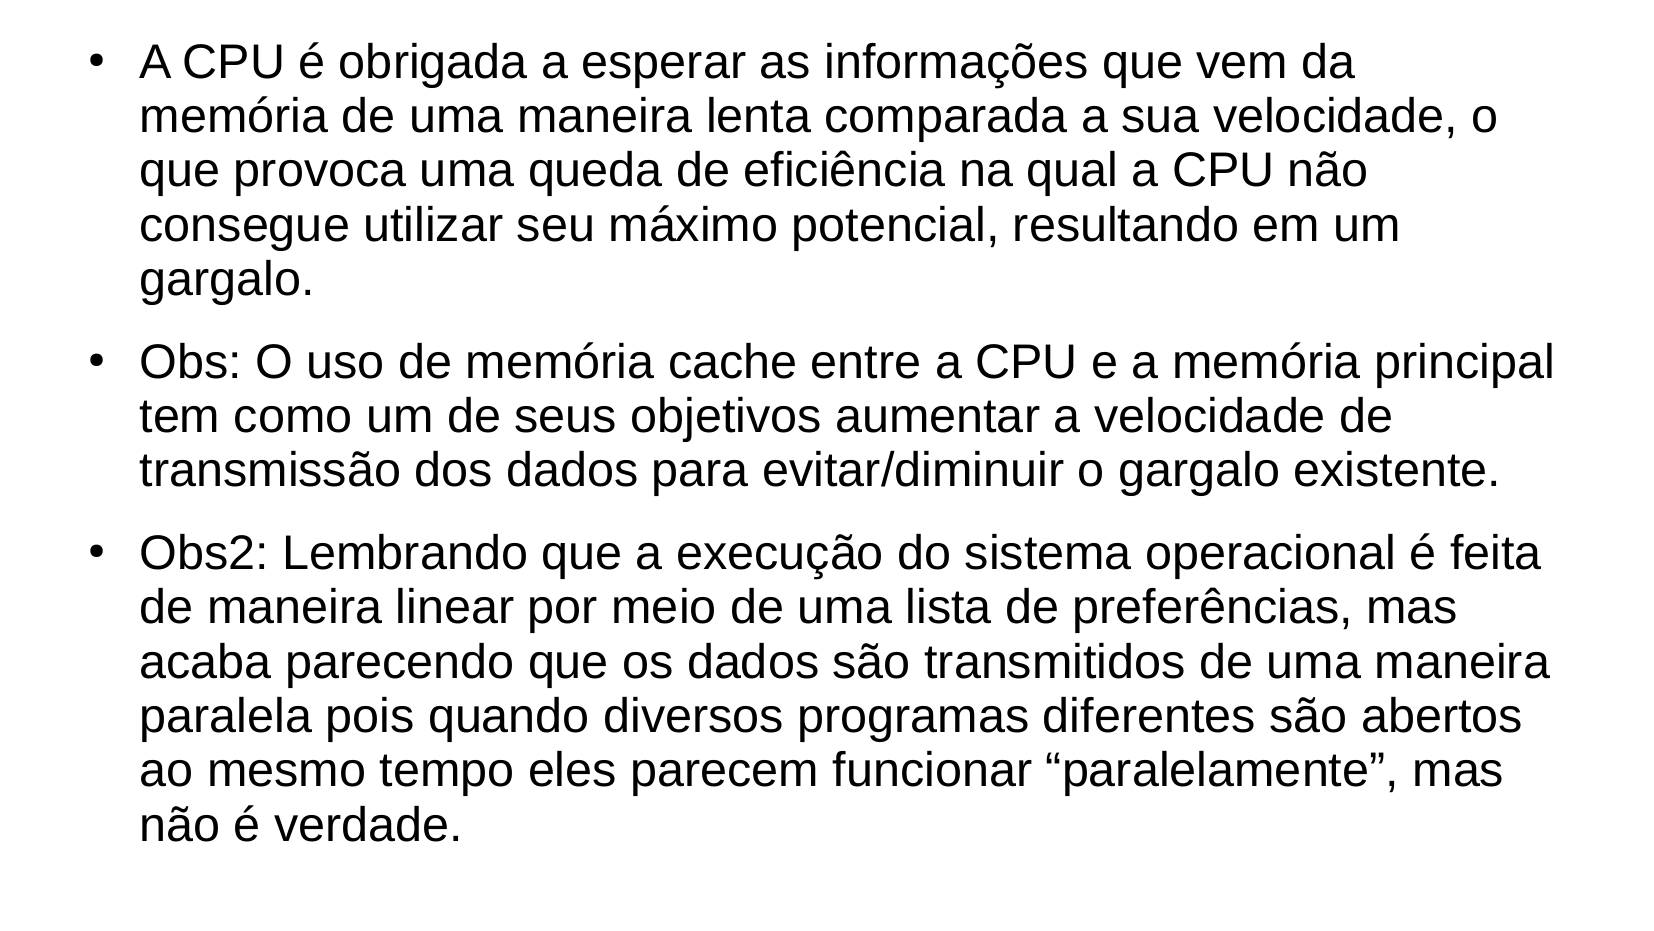

# A CPU é obrigada a esperar as informações que vem da memória de uma maneira lenta comparada a sua velocidade, o que provoca uma queda de eficiência na qual a CPU não consegue utilizar seu máximo potencial, resultando em um gargalo.
Obs: O uso de memória cache entre a CPU e a memória principal tem como um de seus objetivos aumentar a velocidade de transmissão dos dados para evitar/diminuir o gargalo existente.
Obs2: Lembrando que a execução do sistema operacional é feita de maneira linear por meio de uma lista de preferências, mas acaba parecendo que os dados são transmitidos de uma maneira paralela pois quando diversos programas diferentes são abertos ao mesmo tempo eles parecem funcionar “paralelamente”, mas não é verdade.